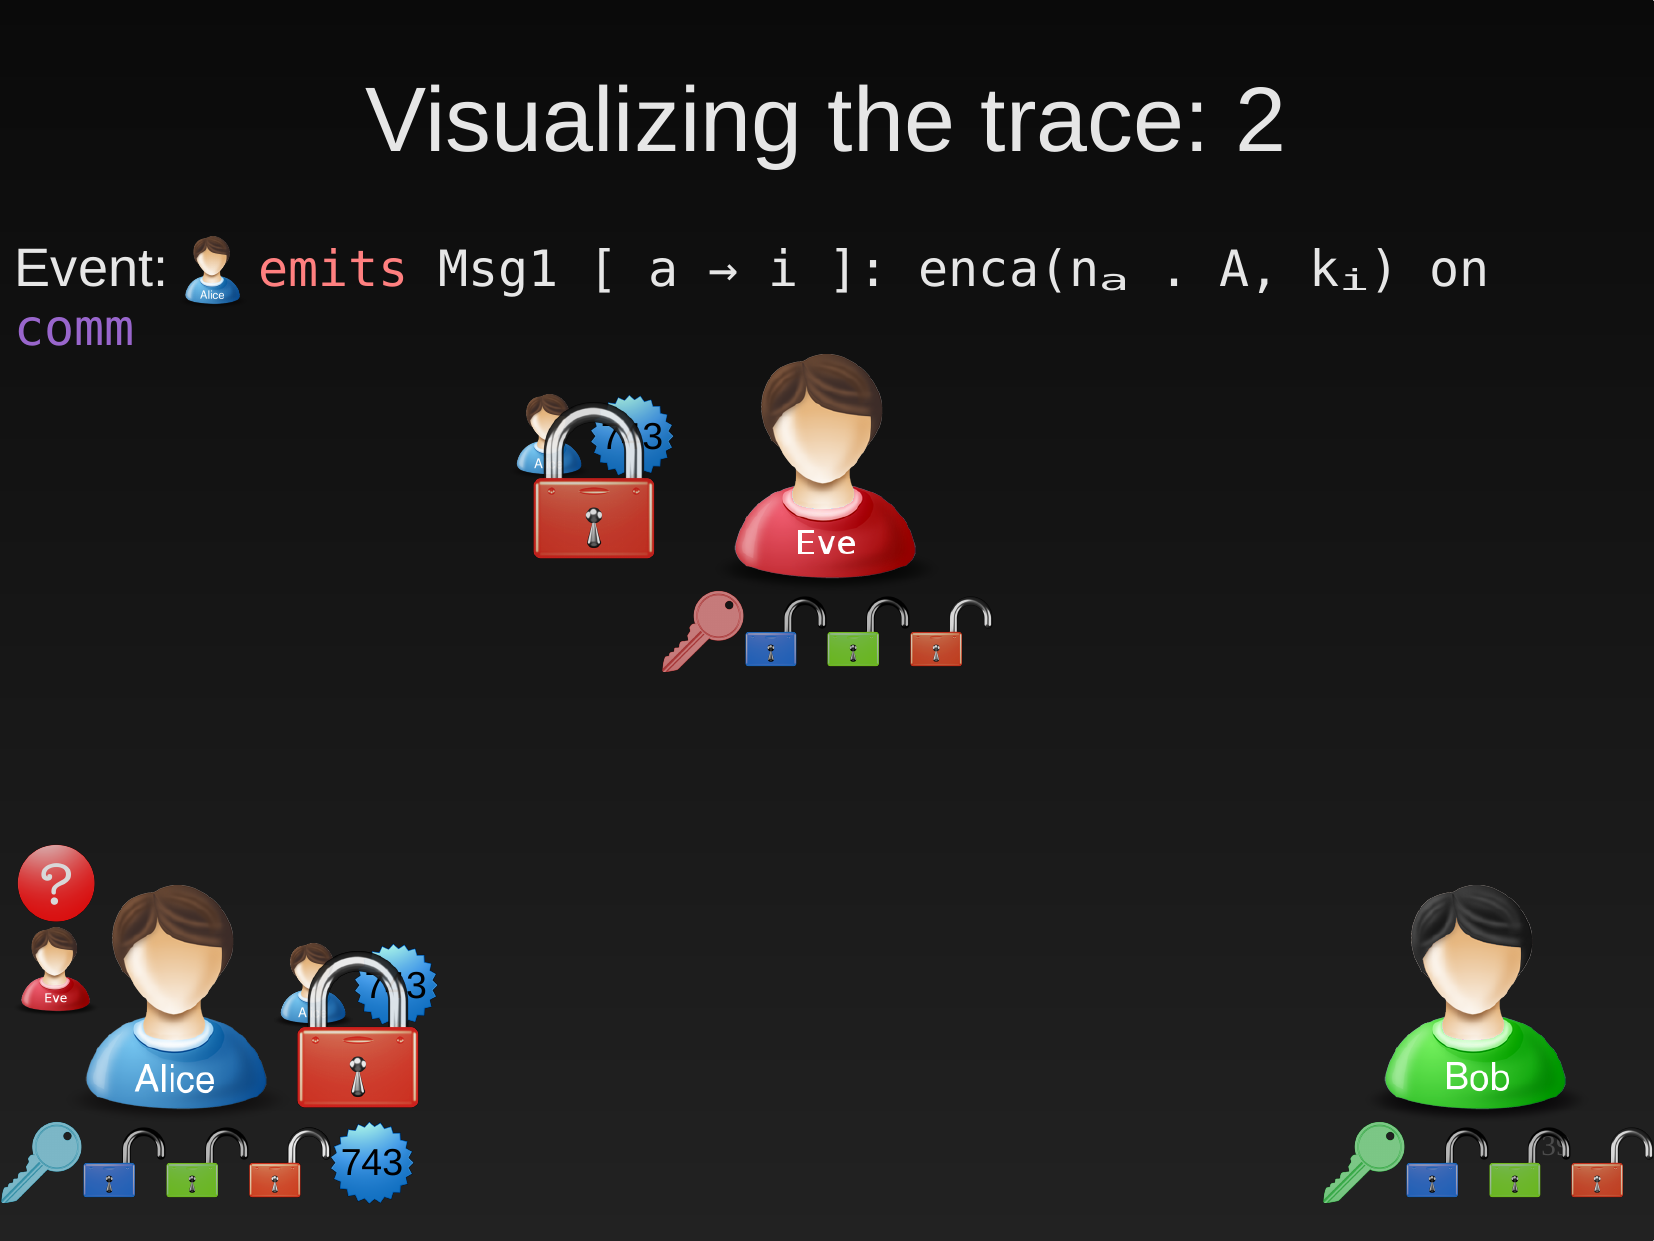

# Visualizing the trace: 2
Event: emits Msg1 [ a → i ]: enca(na . A, ki) on comm
743
743
743
743
743
39